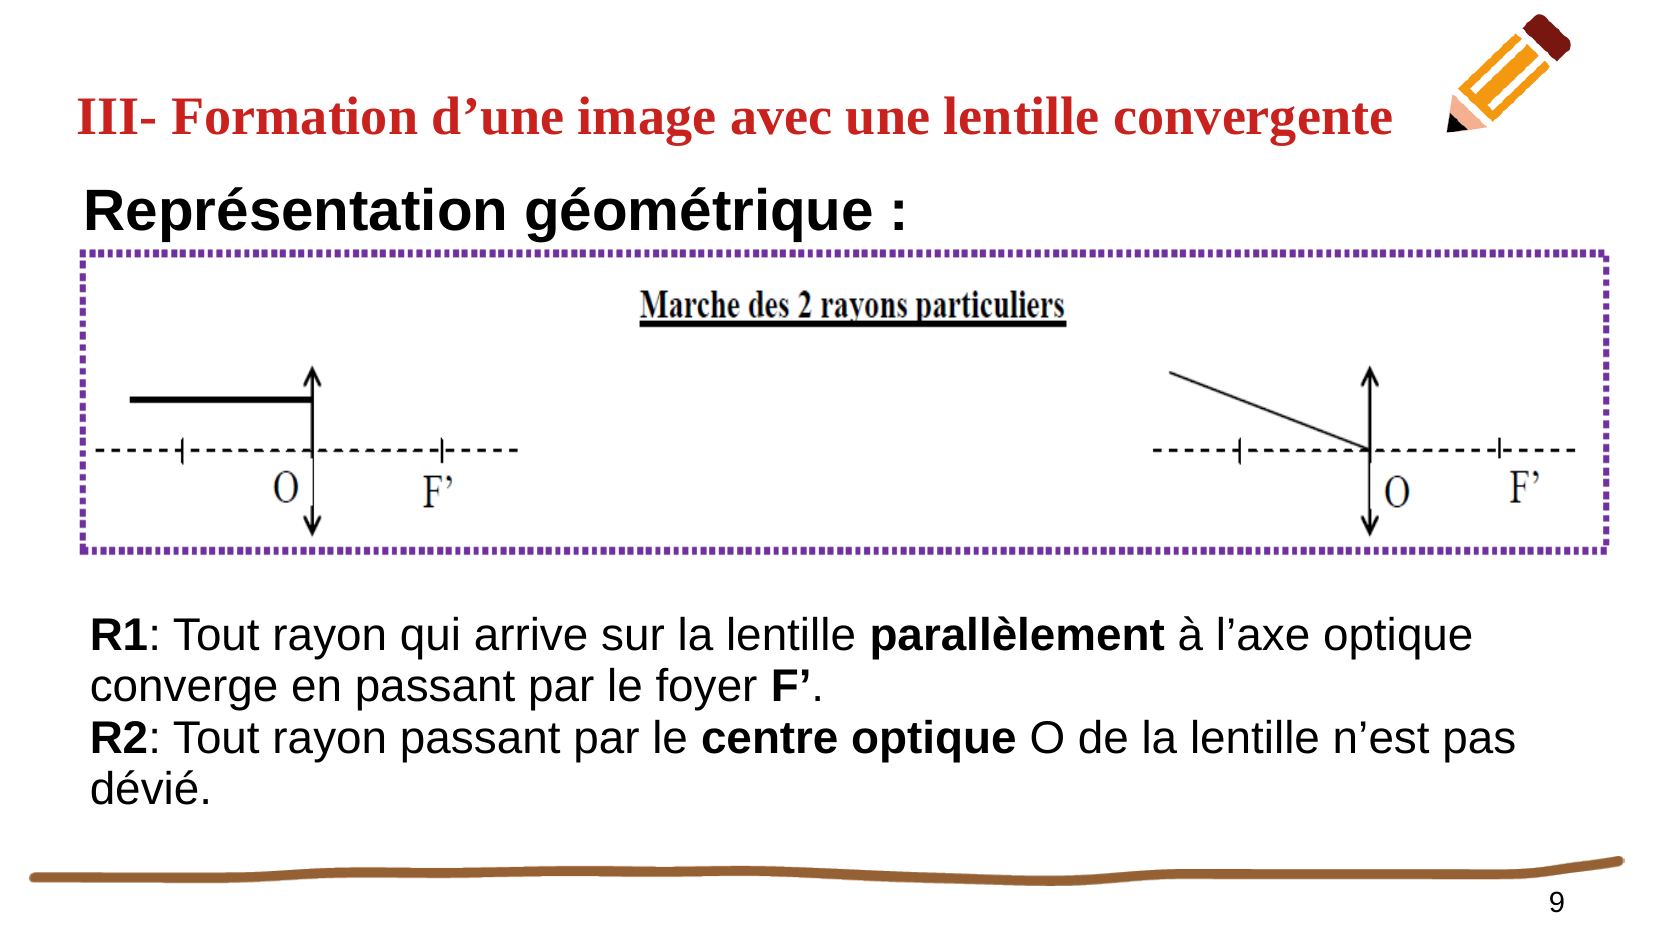

# III- Formation d’une image avec une lentille convergente
Représentation géométrique :
R1: Tout rayon qui arrive sur la lentille parallèlement à l’axe optique converge en passant par le foyer F’.
R2: Tout rayon passant par le centre optique O de la lentille n’est pas dévié.
9